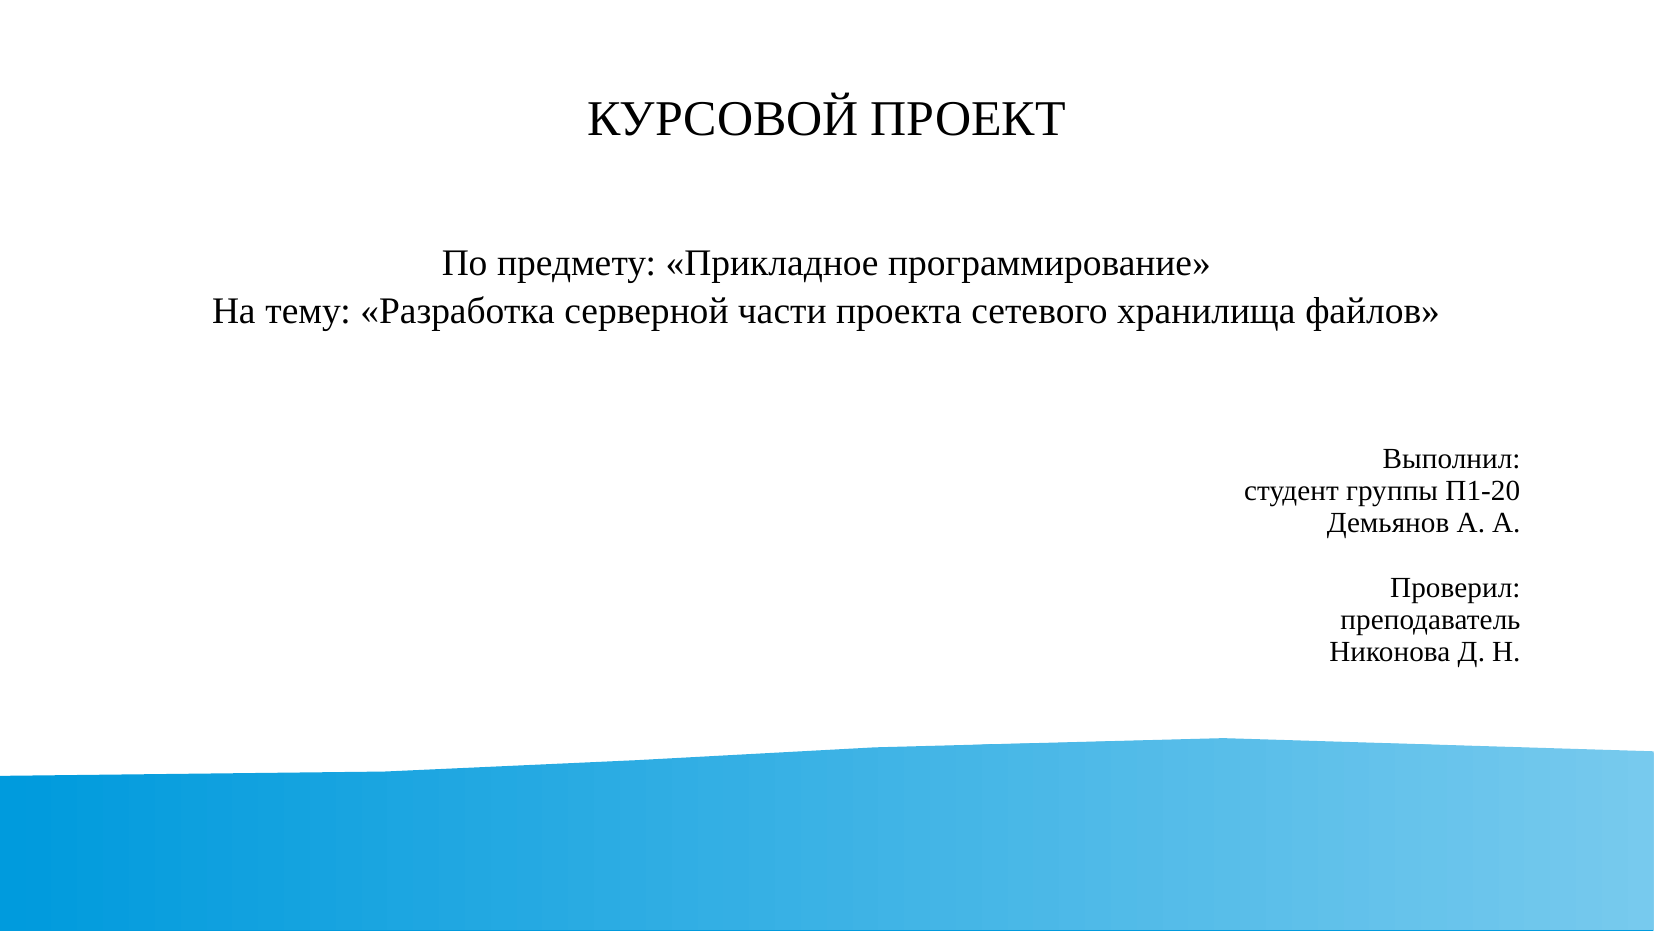

# КУРСОВОЙ ПРОЕКТ
По предмету: «Прикладное программирование»
На тему: «Разработка серверной части проекта сетевого хранилища файлов»
Выполнил:
студент группы П1-20
Демьянов А. А.
Проверил:
преподаватель
Никонова Д. Н.